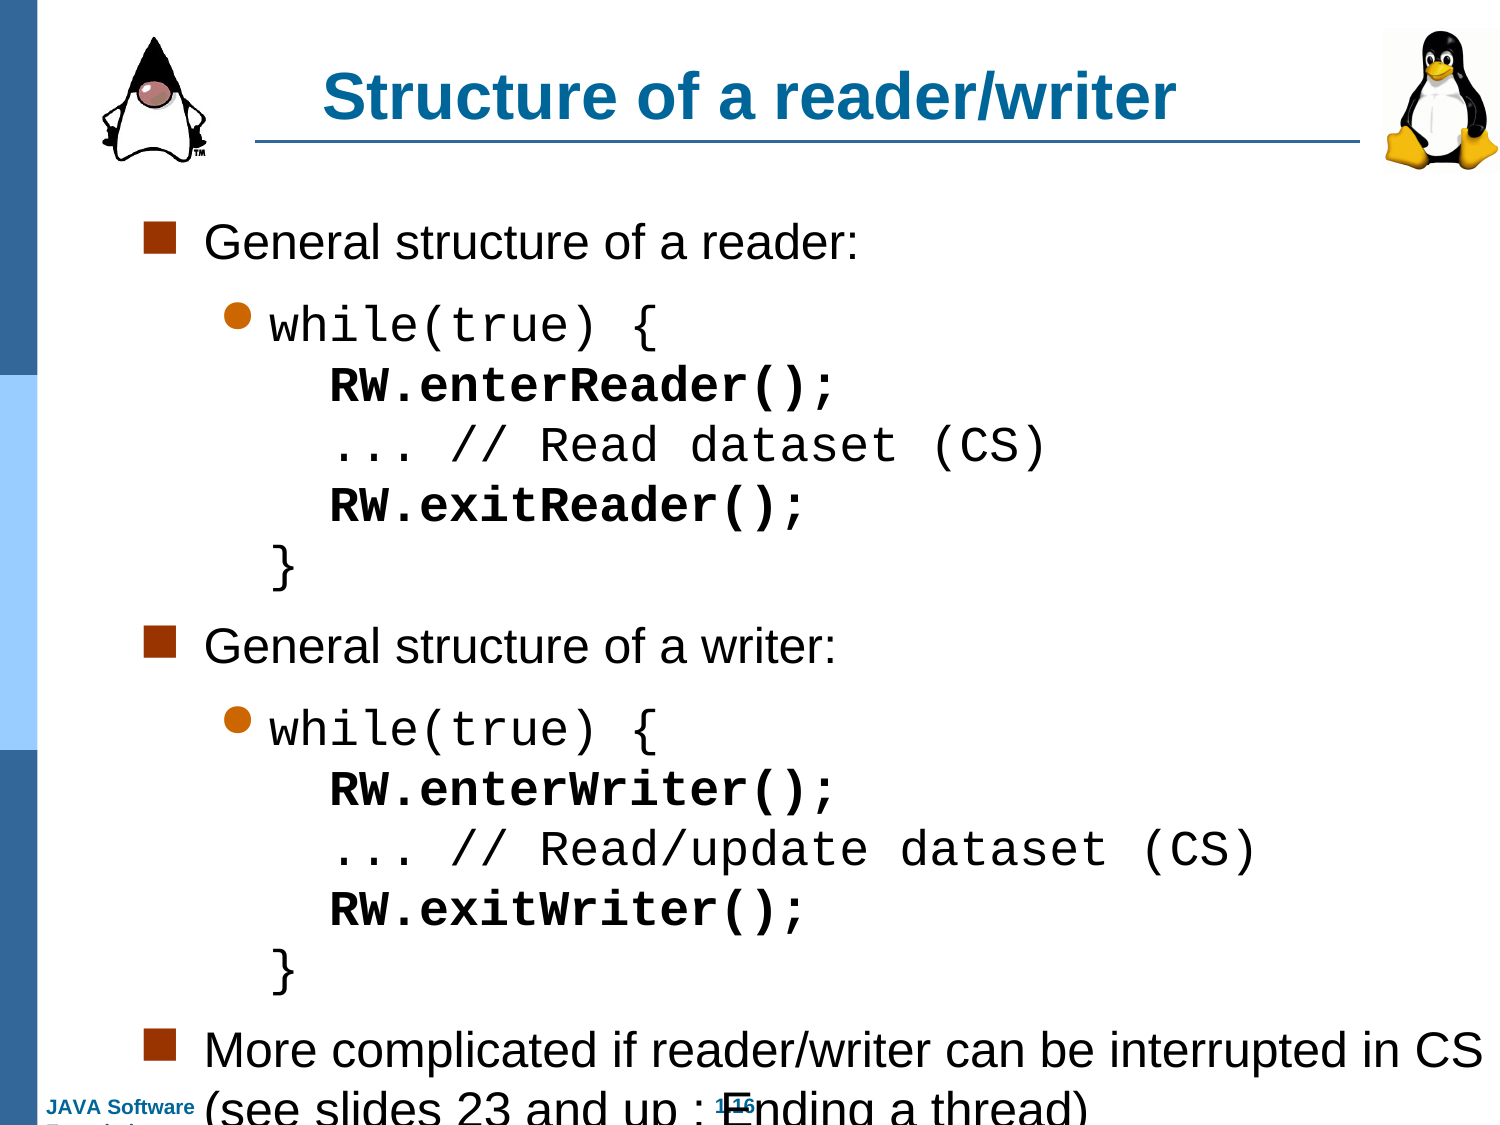

# Structure of a reader/writer
General structure of a reader:
while(true) {
 RW.enterReader();
 ... // Read dataset (CS)
 RW.exitReader();
}
General structure of a writer:
while(true) {
 RW.enterWriter();
 ... // Read/update dataset (CS)
 RW.exitWriter();
}
More complicated if reader/writer can be interrupted in CS (see slides 23 and up : Ending a thread)